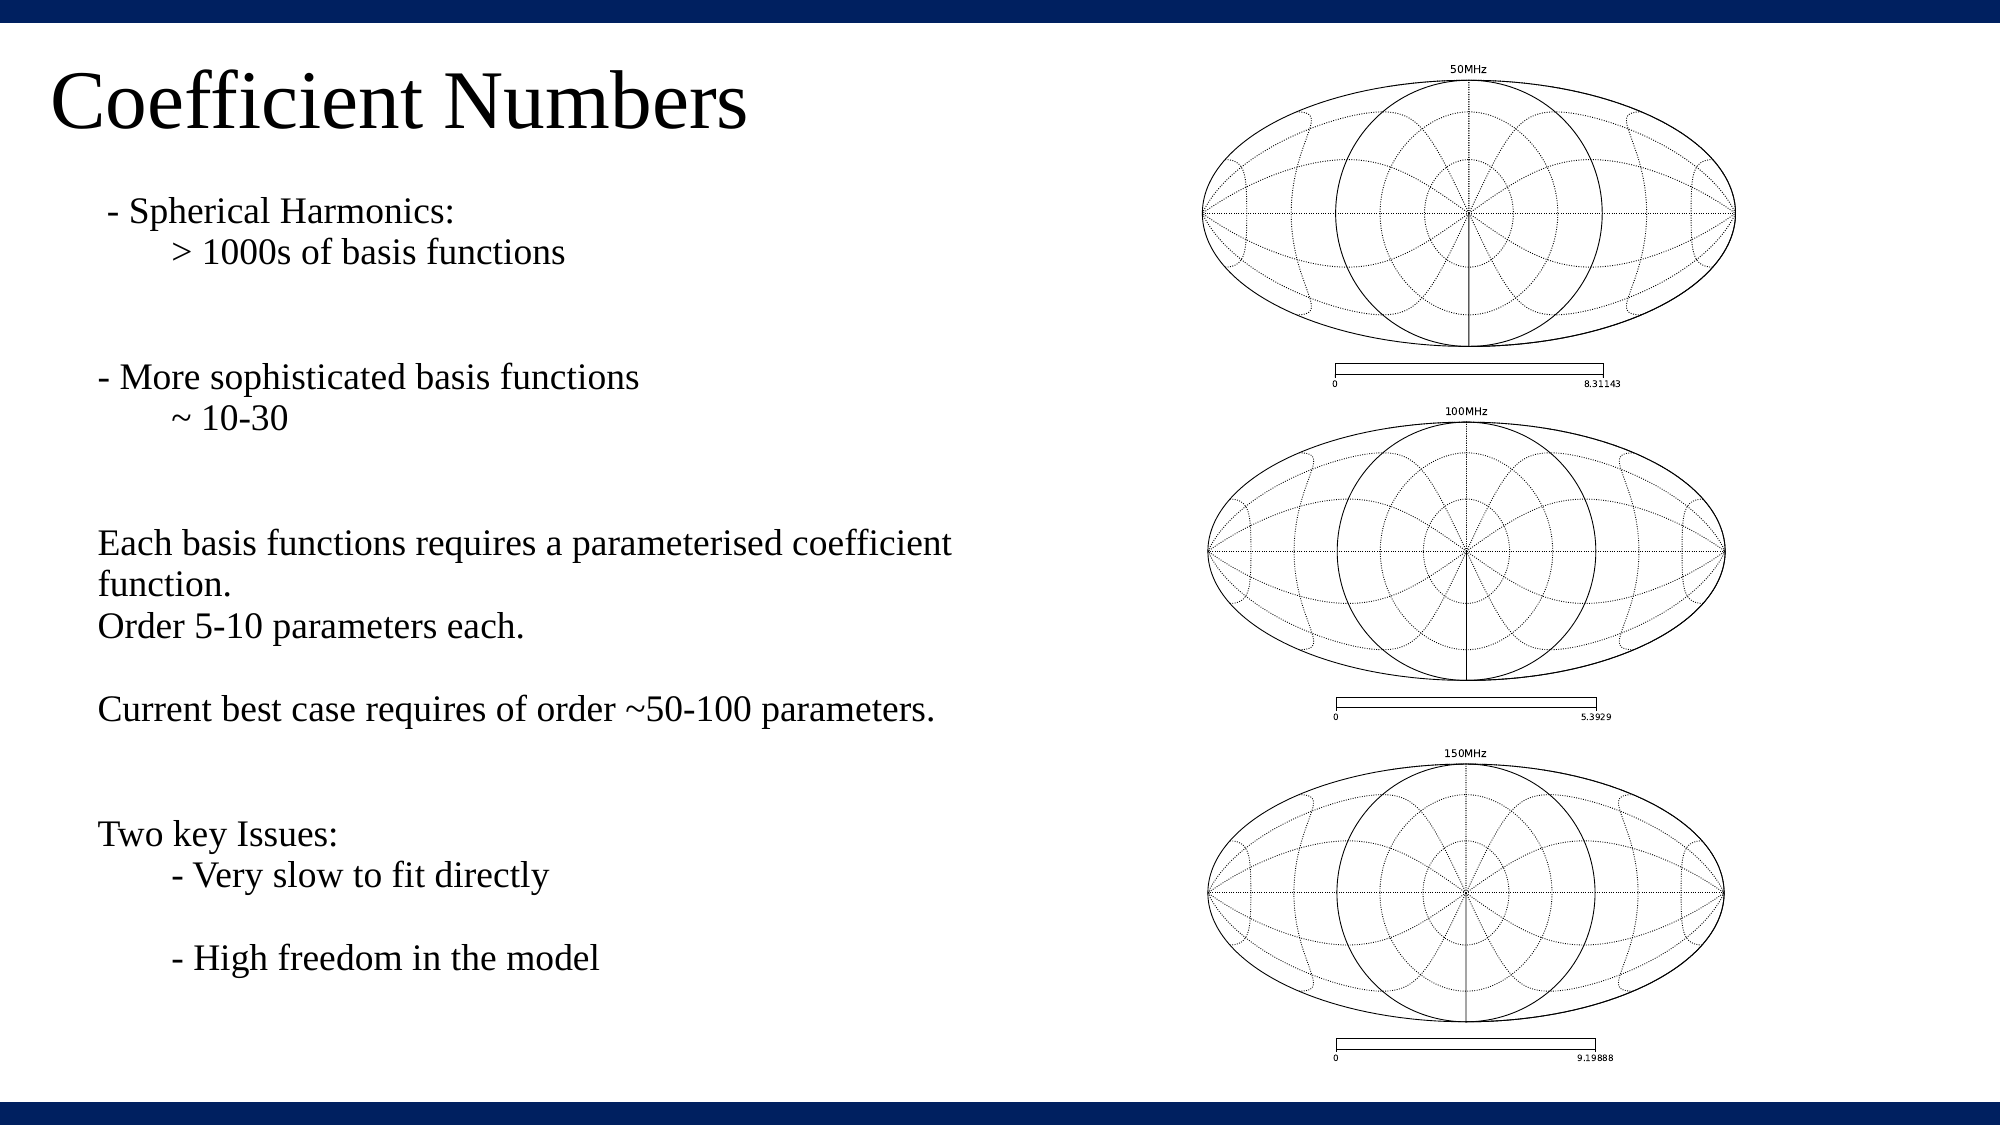

Coefficient Numbers
 - Spherical Harmonics:
	> 1000s of basis functions
- More sophisticated basis functions
	~ 10-30
Each basis functions requires a parameterised coefficient function.
Order 5-10 parameters each.
Current best case requires of order ~50-100 parameters.
Two key Issues:
 	- Very slow to fit directly
	- High freedom in the model